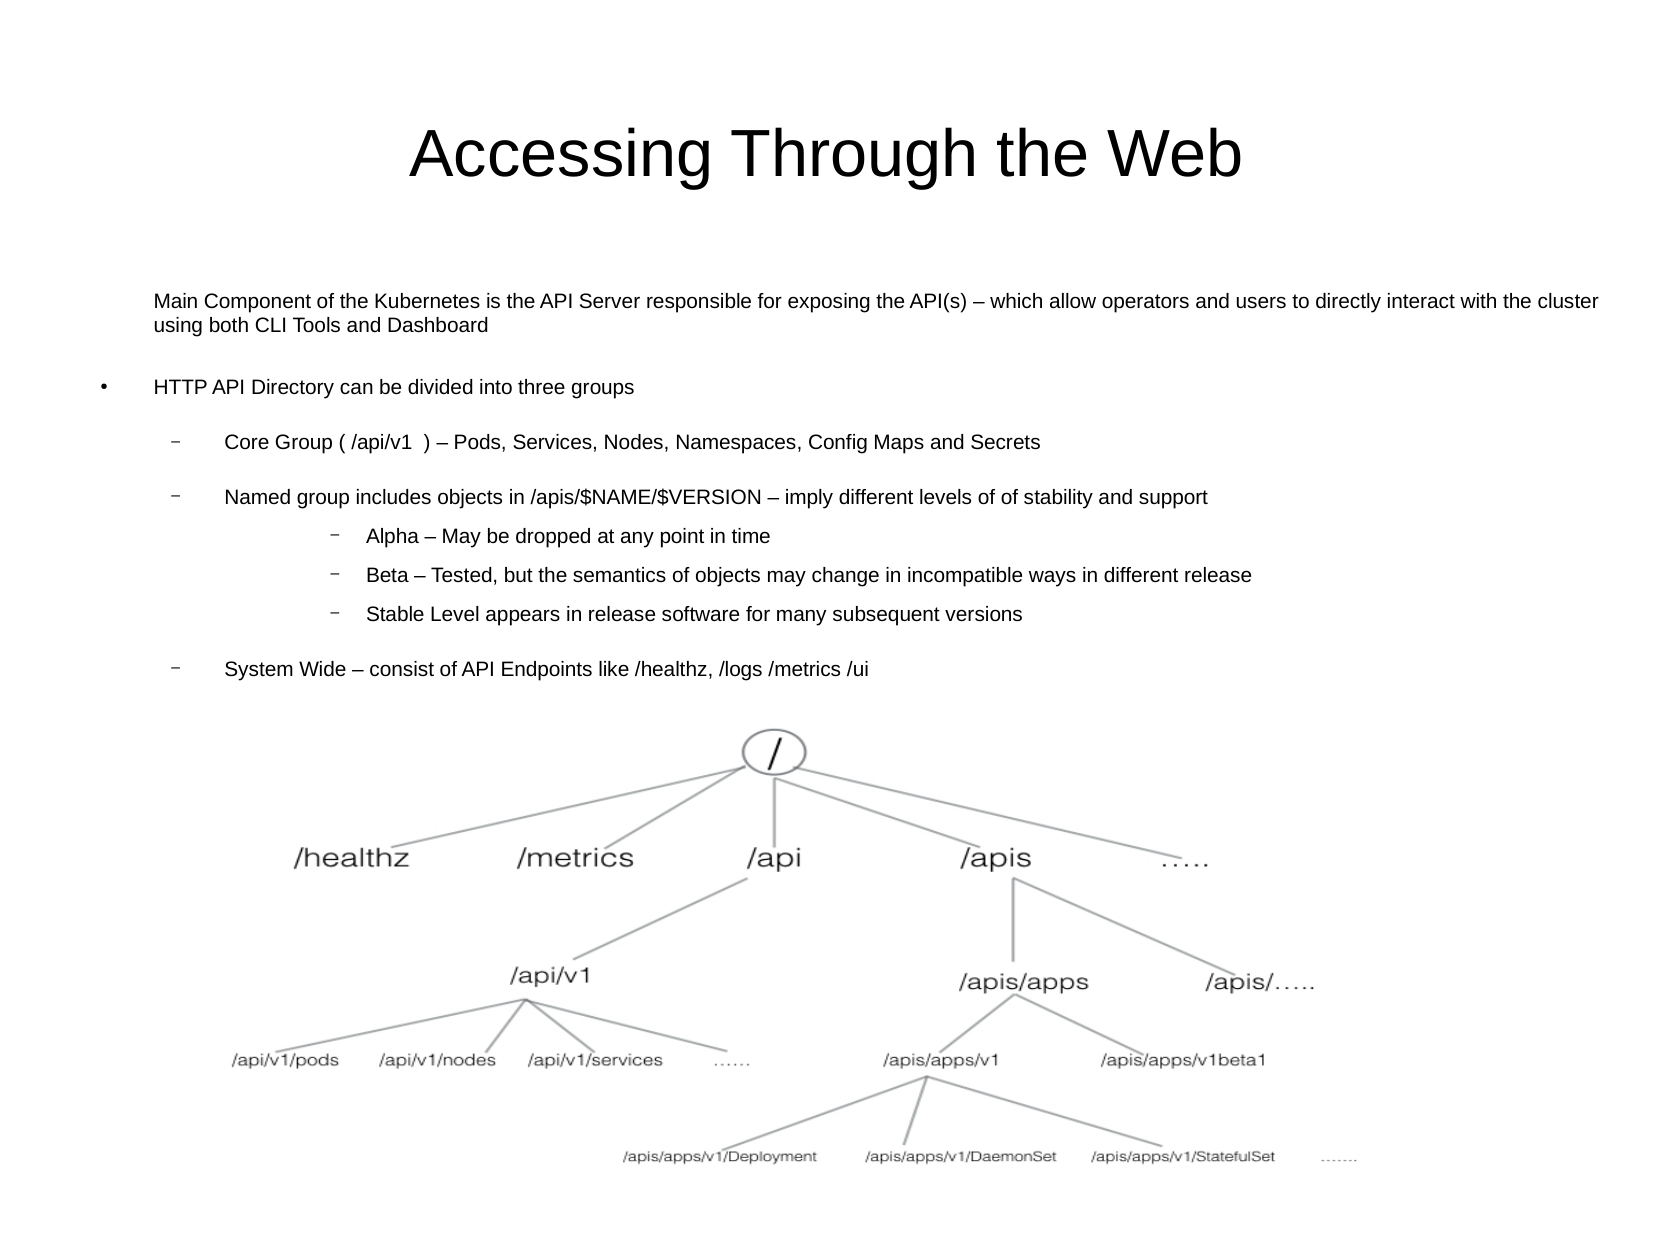

# Accessing Through the Web
Main Component of the Kubernetes is the API Server responsible for exposing the API(s) – which allow operators and users to directly interact with the cluster using both CLI Tools and Dashboard
HTTP API Directory can be divided into three groups
Core Group ( /api/v1 ) – Pods, Services, Nodes, Namespaces, Config Maps and Secrets
Named group includes objects in /apis/$NAME/$VERSION – imply different levels of of stability and support
Alpha – May be dropped at any point in time
Beta – Tested, but the semantics of objects may change in incompatible ways in different release
Stable Level appears in release software for many subsequent versions
System Wide – consist of API Endpoints like /healthz, /logs /metrics /ui